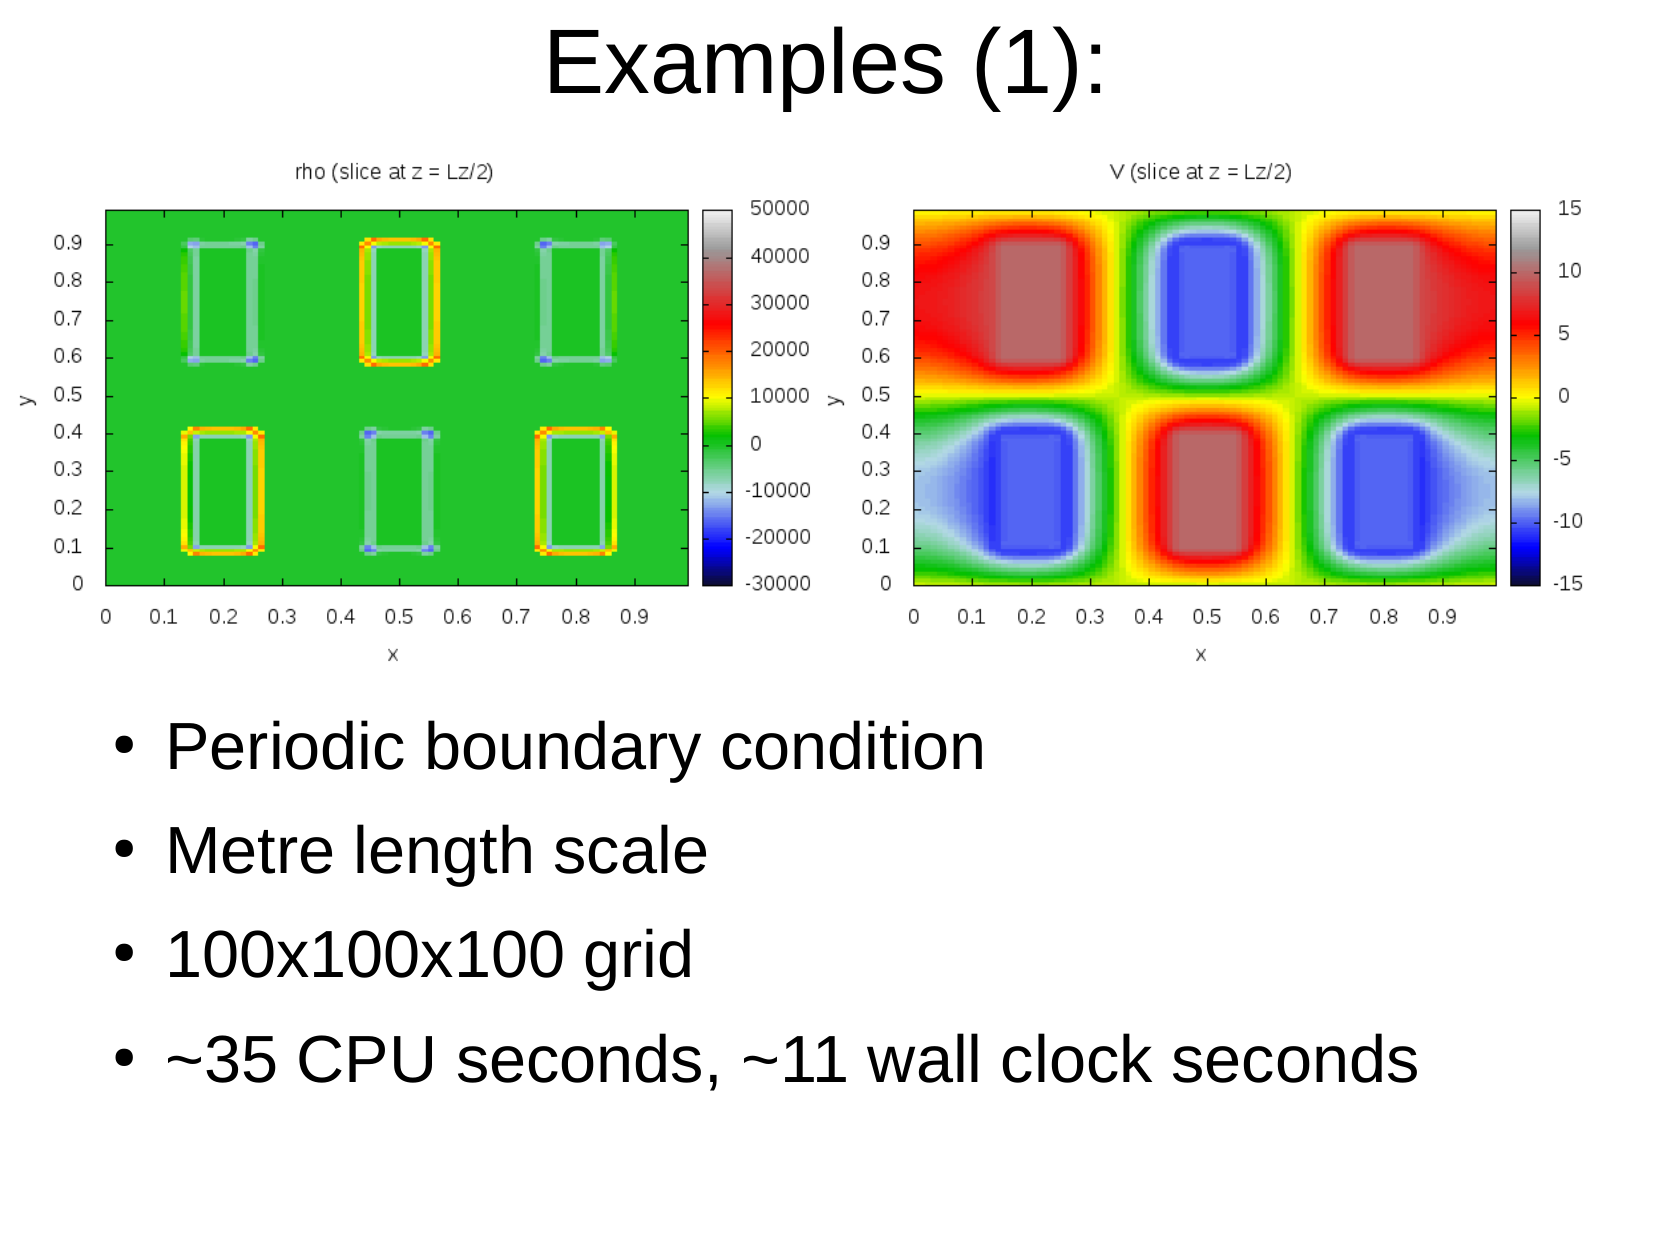

# Examples (1):
Periodic boundary condition
Metre length scale
100x100x100 grid
~35 CPU seconds, ~11 wall clock seconds